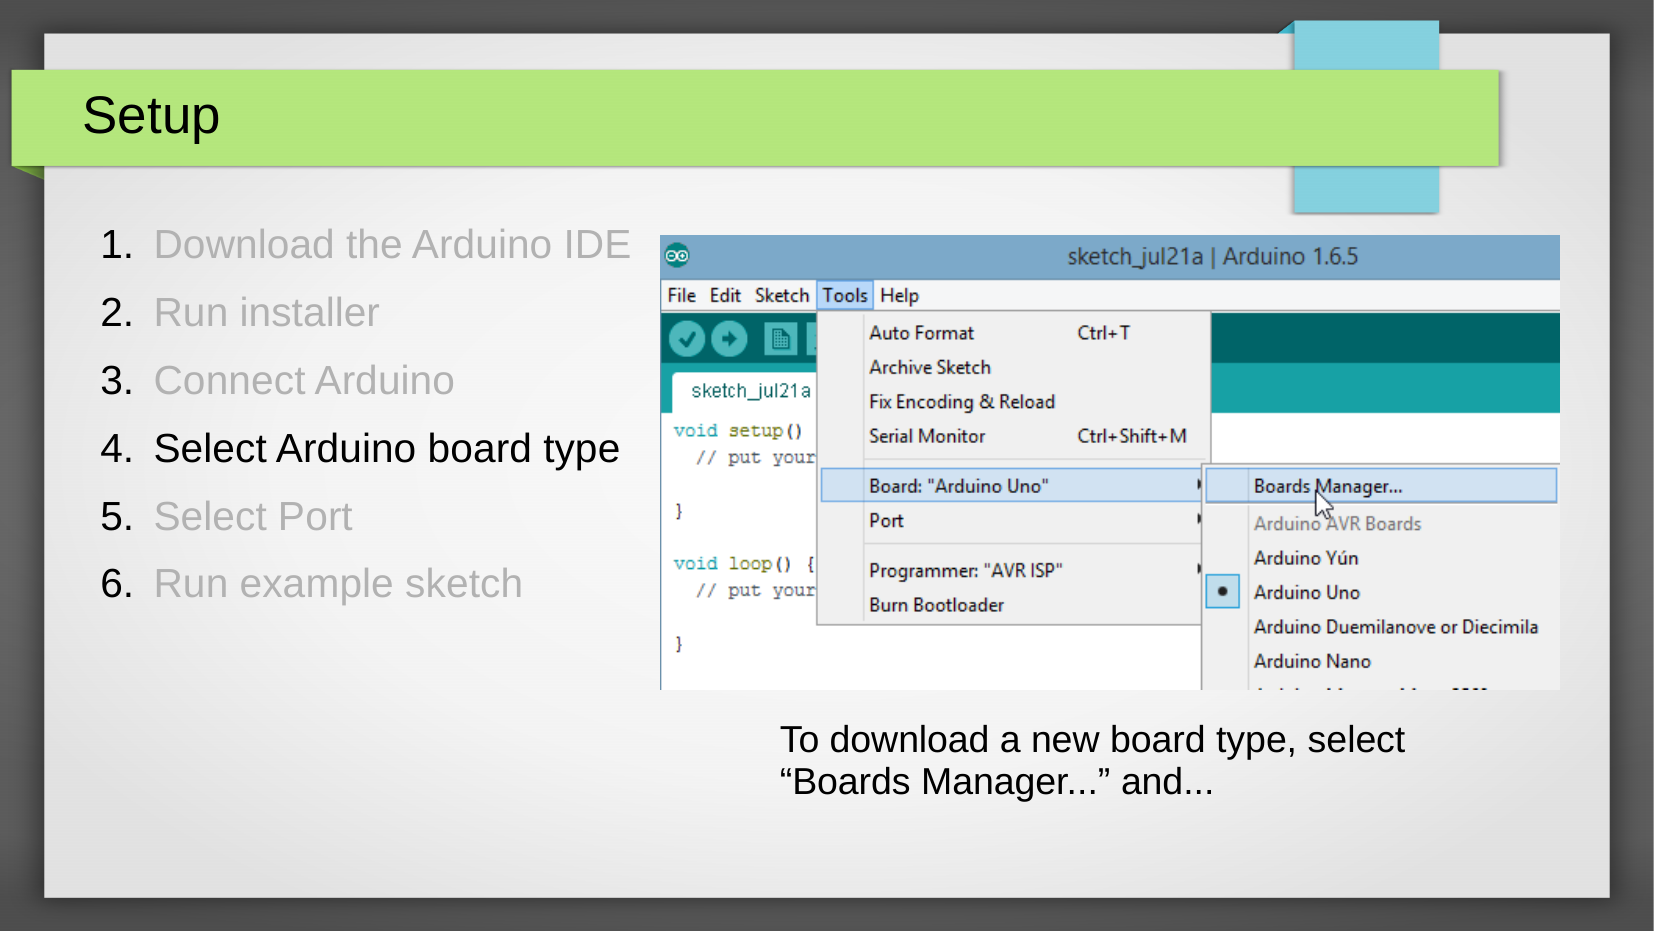

Setup
# Download the Arduino IDE
Run installer
Connect Arduino
Select Arduino board type
Select Port
Run example sketch
To download a new board type, select
“Boards Manager...” and...